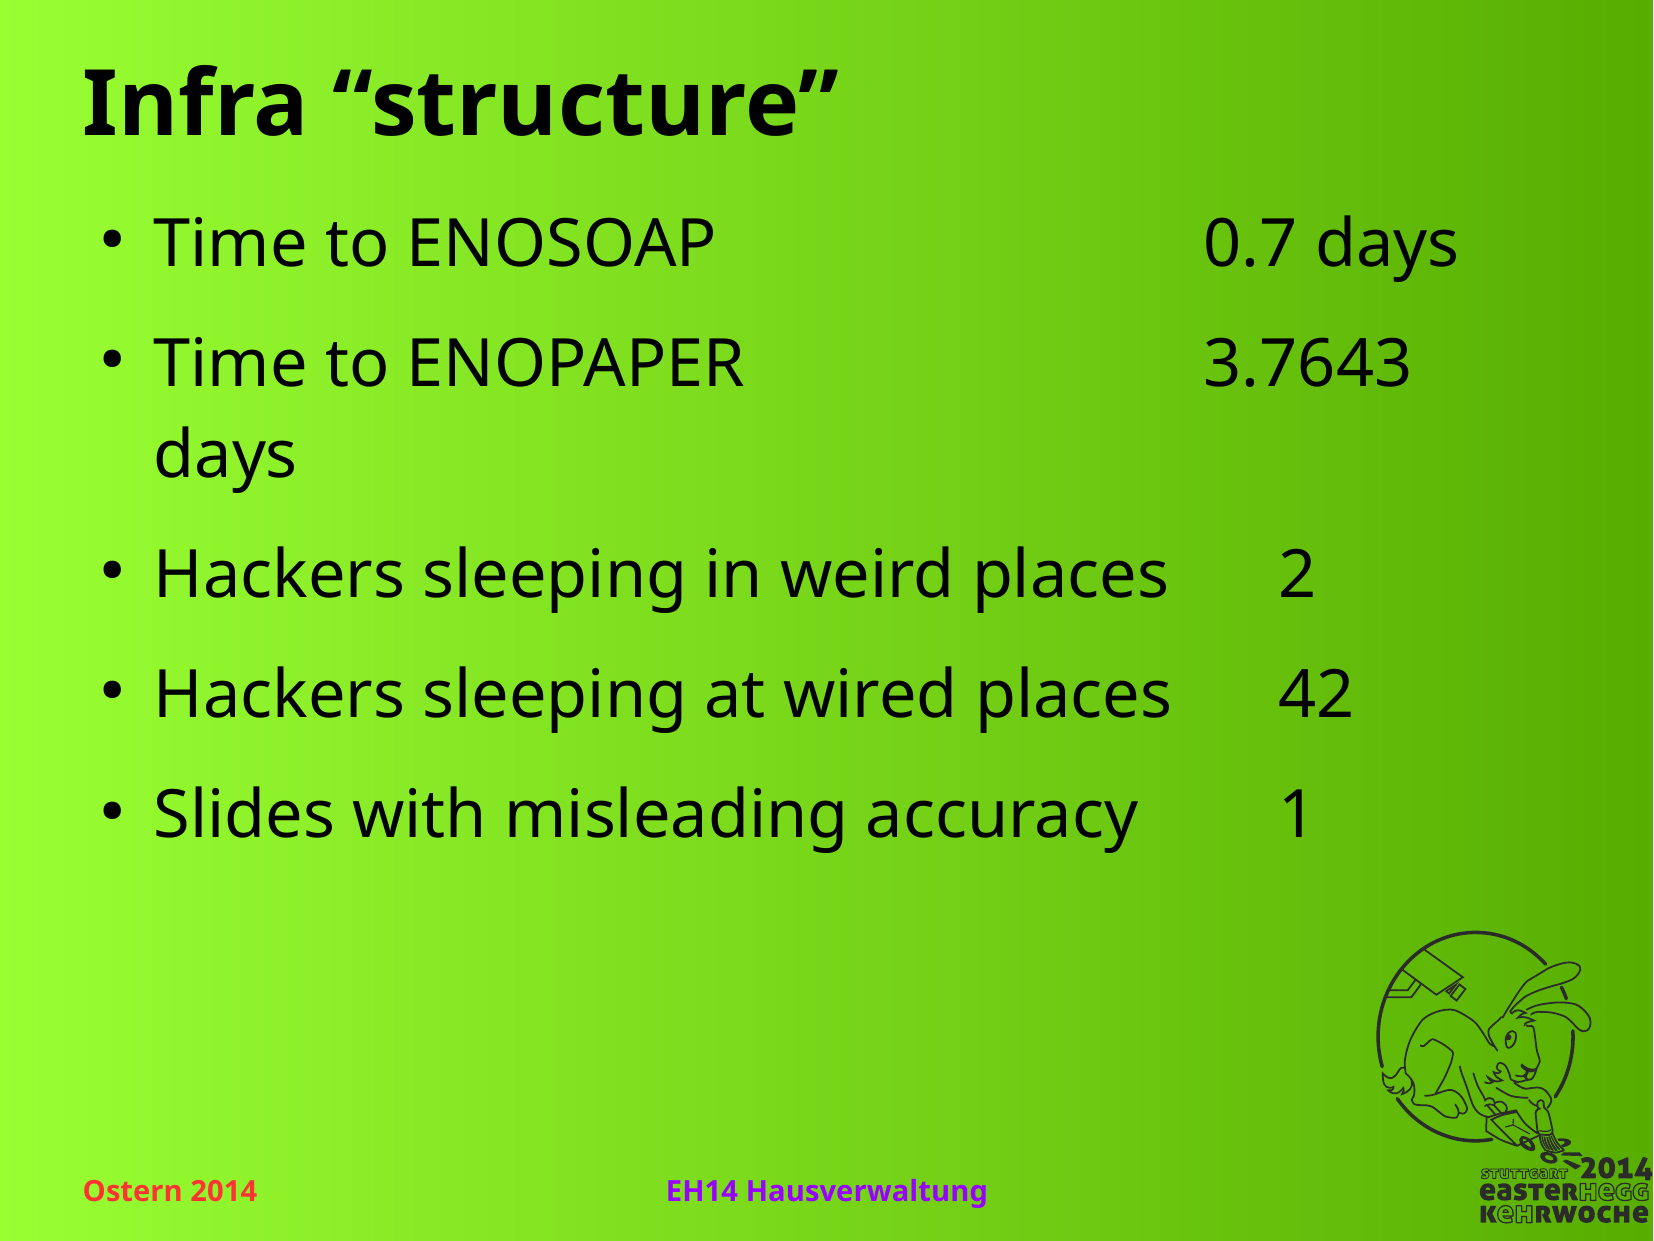

# Infra “structure”
Time to ENOSOAP							0.7 days
Time to ENOPAPER							3.7643 days
Hackers sleeping in weird places		2
Hackers sleeping at wired places		42
Slides with misleading accuracy		1